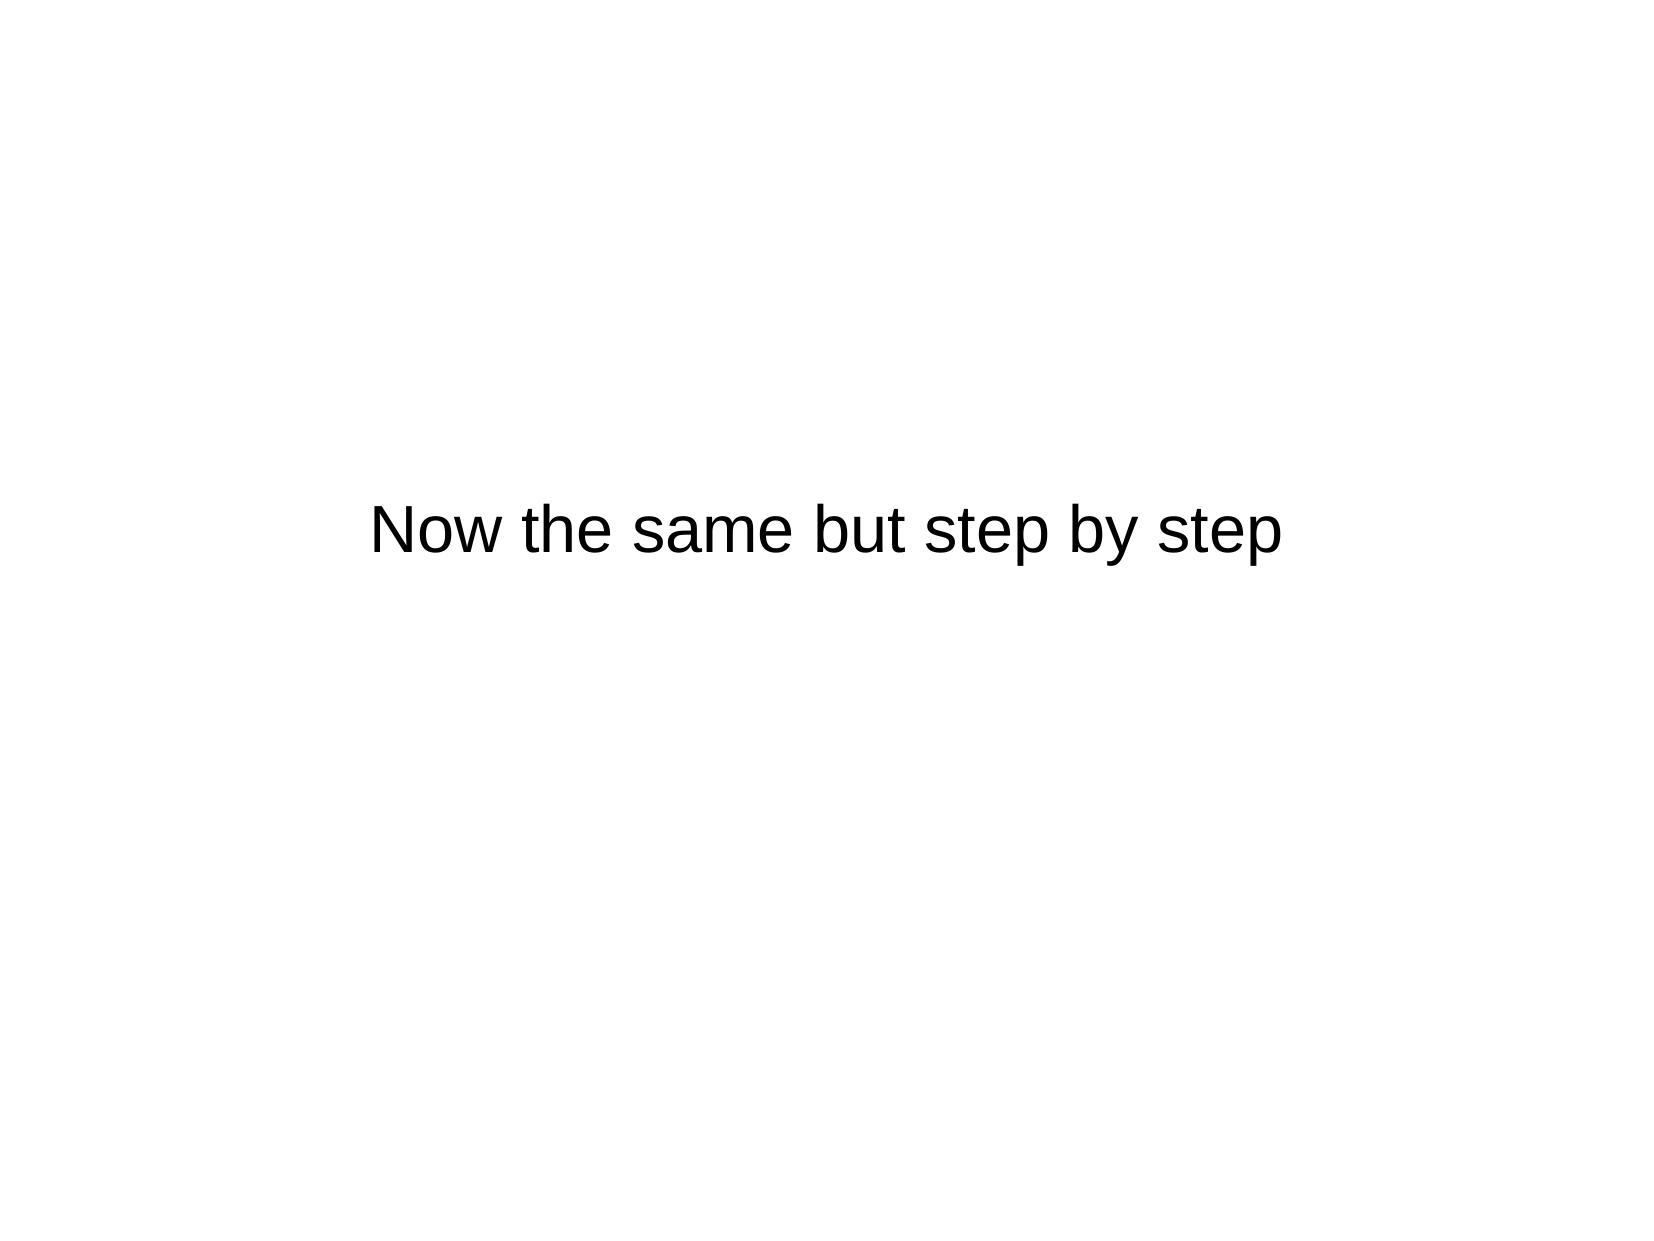

# Now the same but step by step